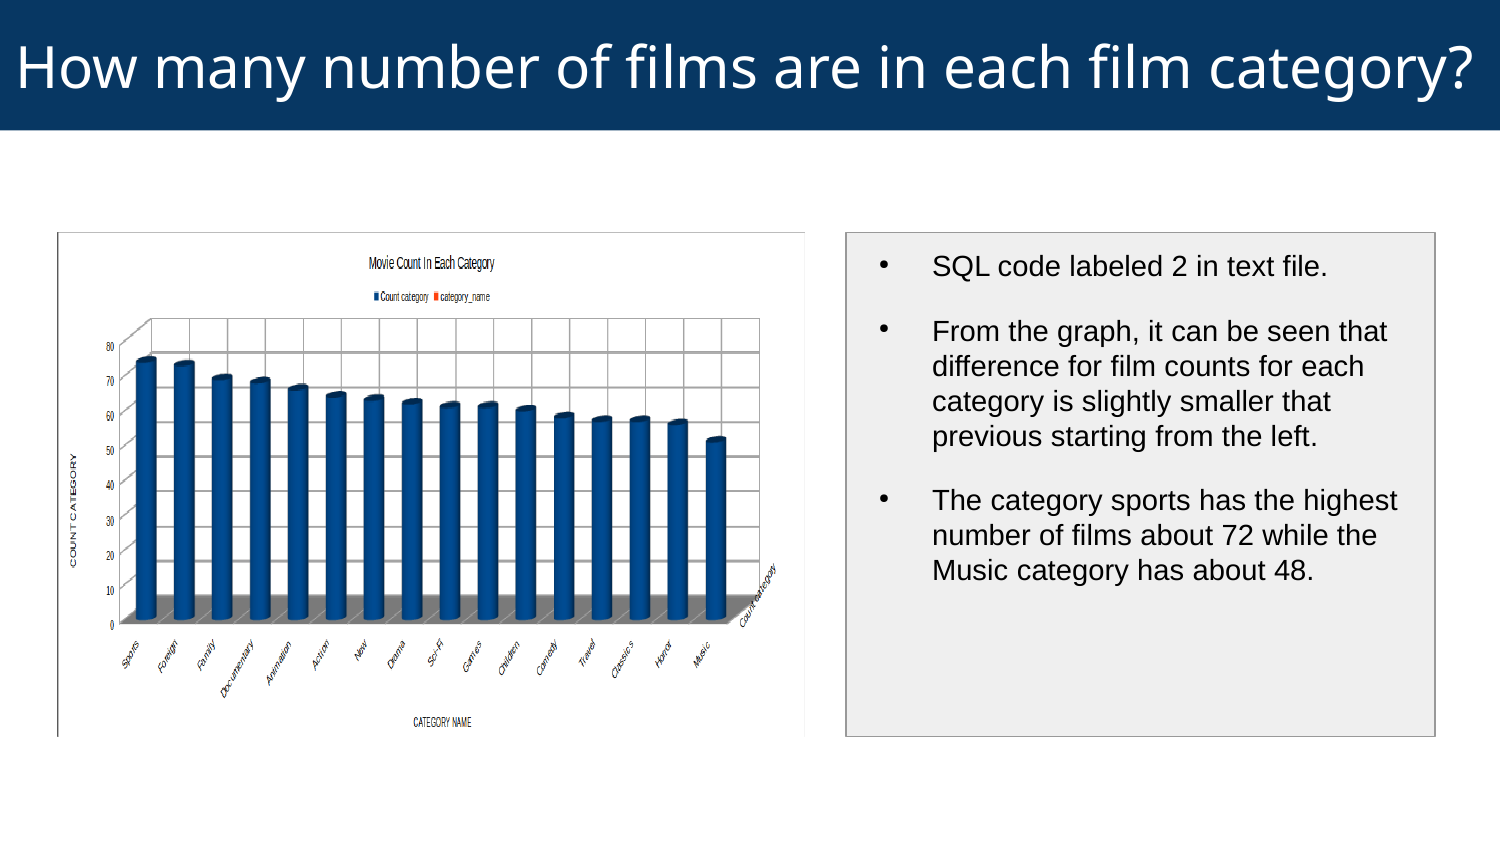

How many number of films are in each film category?
# SQL code labeled 2 in text file.
From the graph, it can be seen that difference for film counts for each category is slightly smaller that previous starting from the left.
The category sports has the highest number of films about 72 while the Music category has about 48.